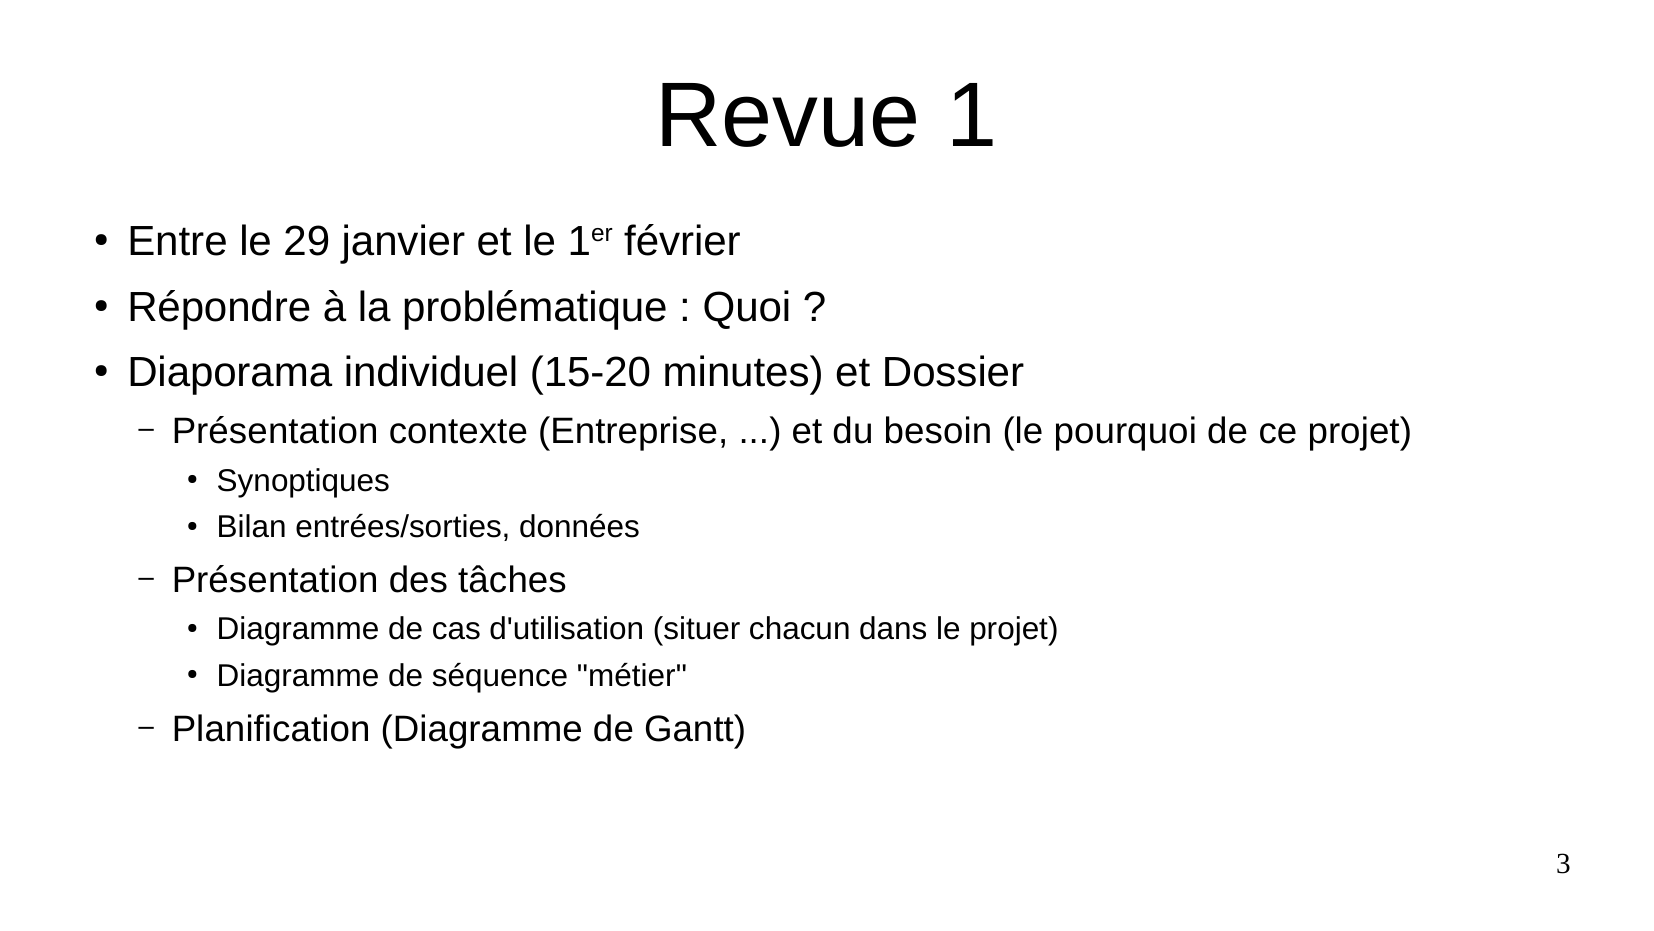

# Revue 1
Entre le 29 janvier et le 1er février
Répondre à la problématique : Quoi ?
Diaporama individuel (15-20 minutes) et Dossier
Présentation contexte (Entreprise, ...) et du besoin (le pourquoi de ce projet)
Synoptiques
Bilan entrées/sorties, données
Présentation des tâches
Diagramme de cas d'utilisation (situer chacun dans le projet)
Diagramme de séquence "métier"
Planification (Diagramme de Gantt)
3